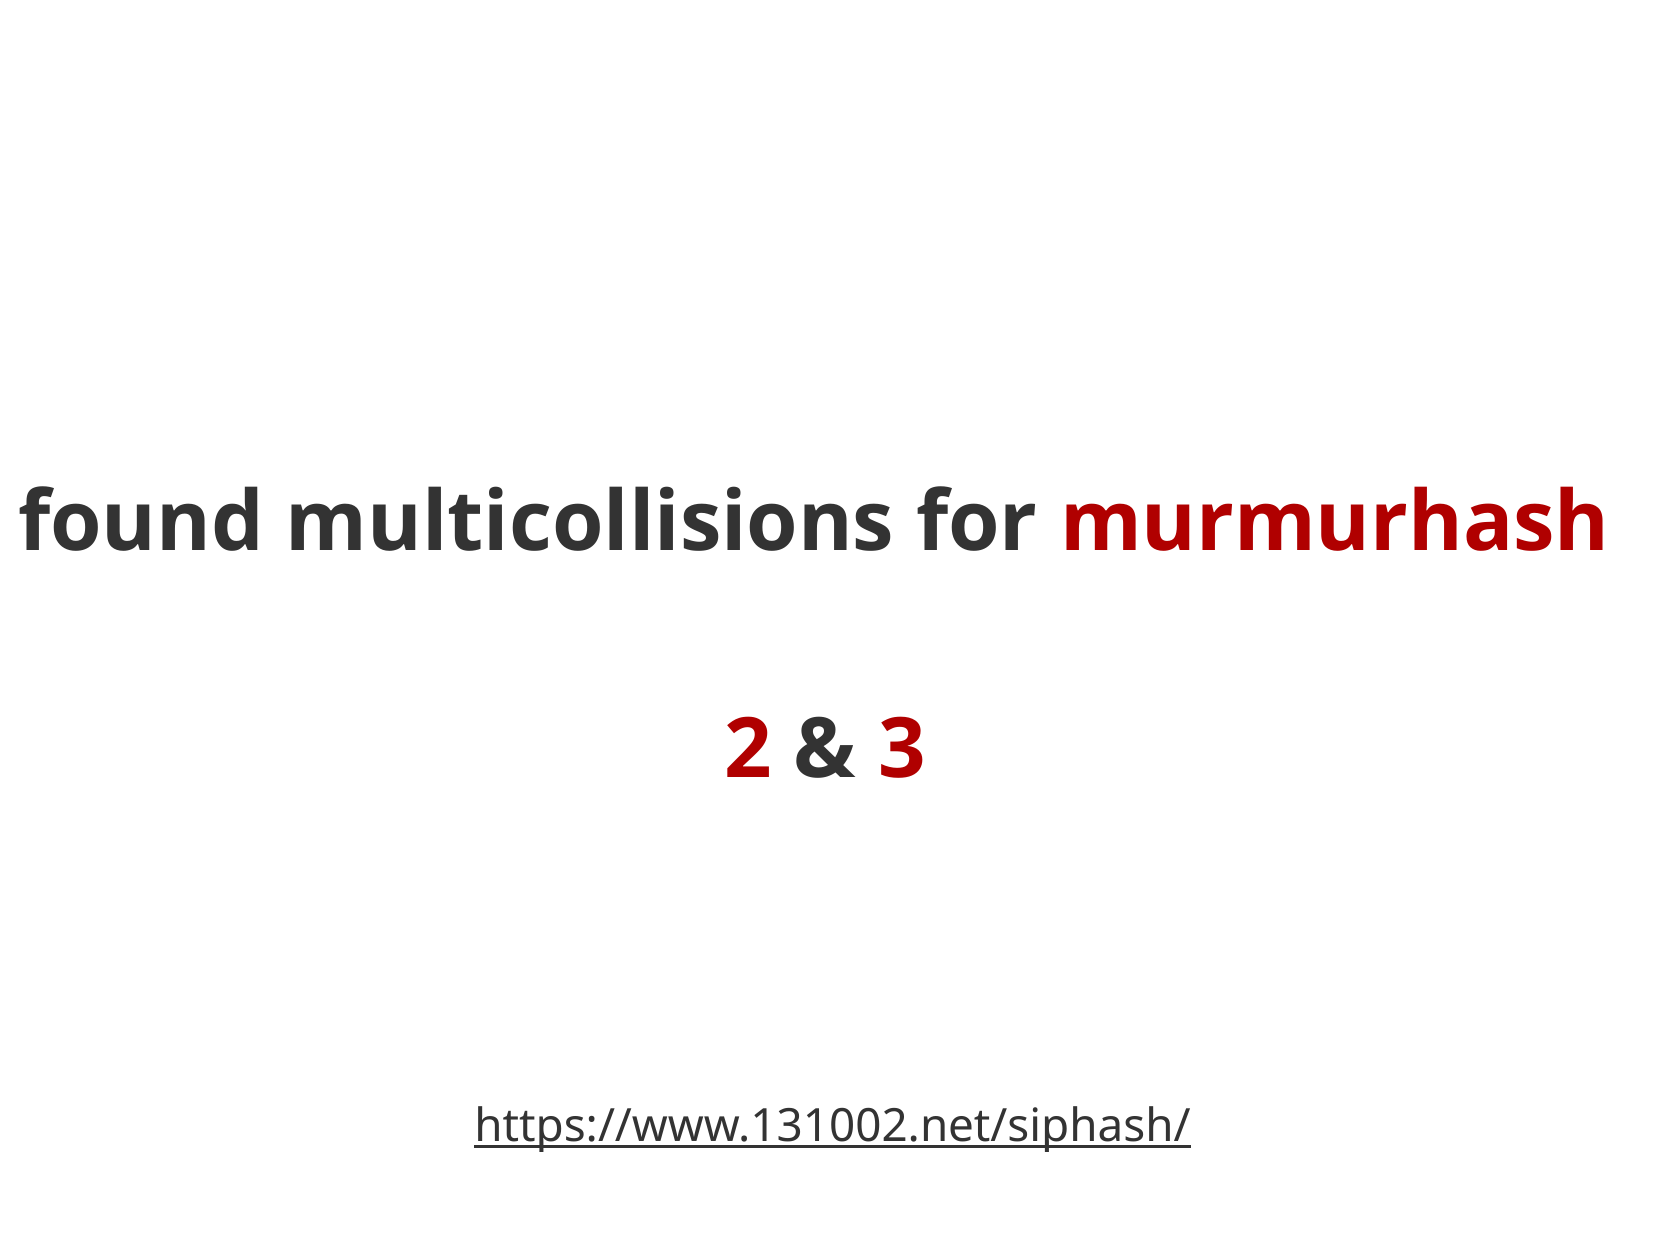

found multicollisions for murmurhash
2 & 3
# https://www.131002.net/siphash/